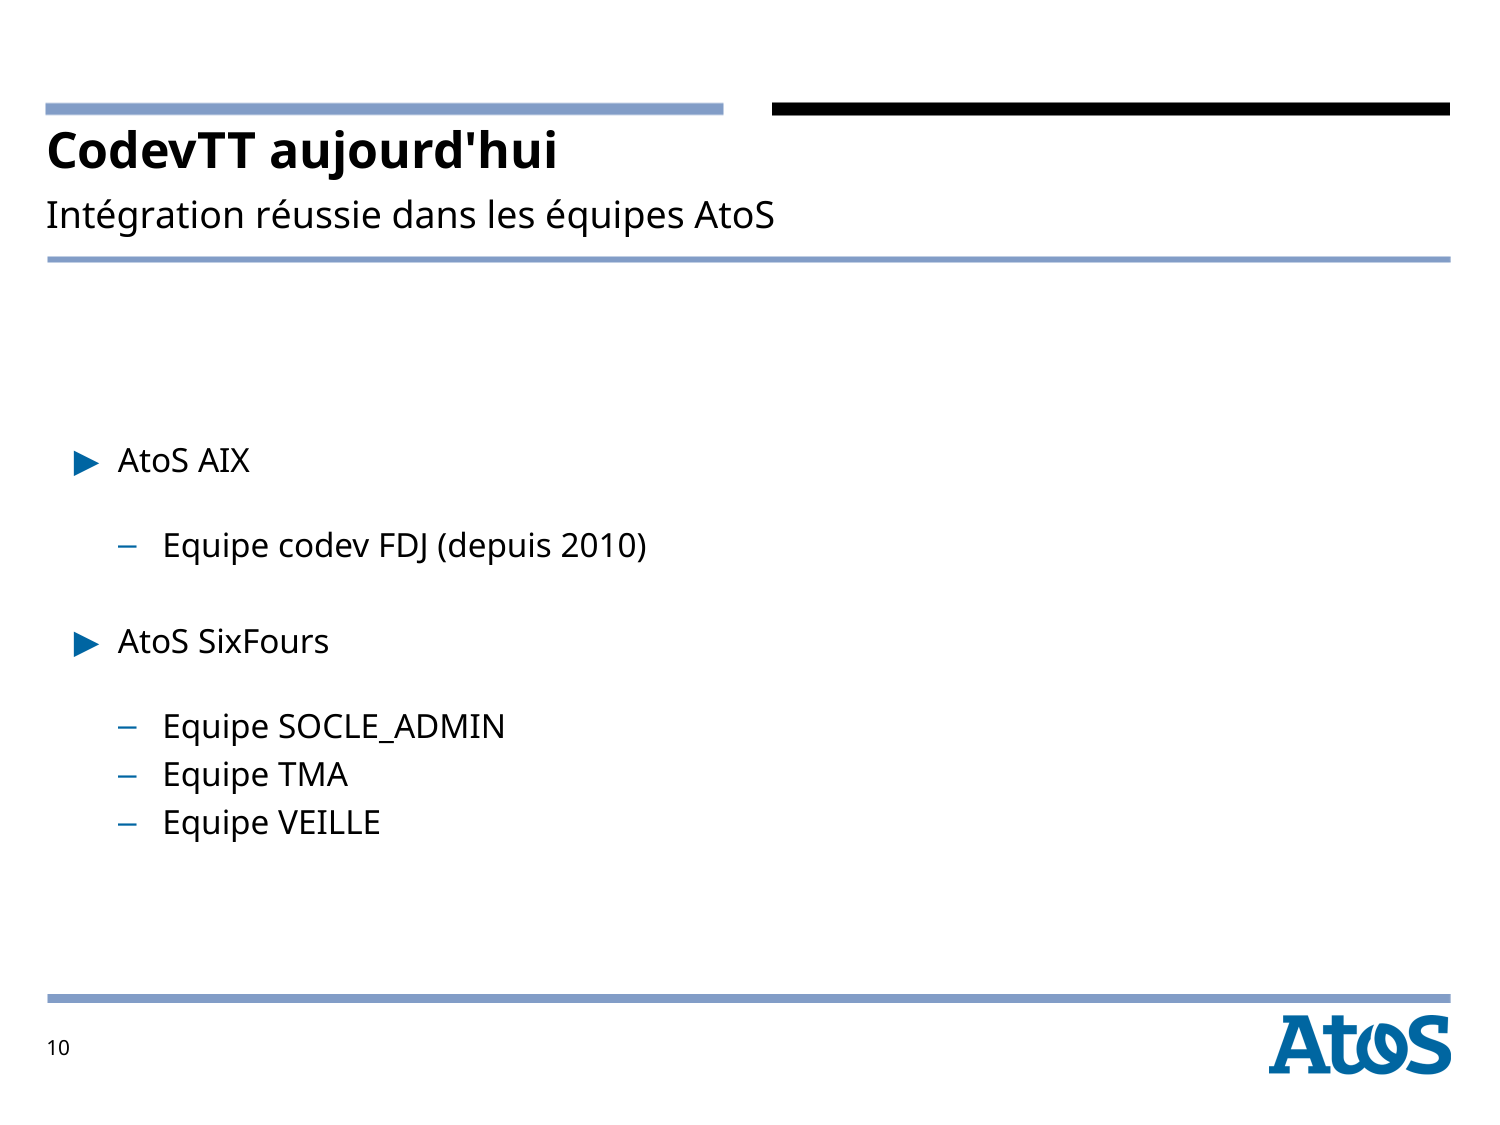

# CodevTT aujourd'hui
Intégration réussie dans les équipes AtoS
AtoS AIX
Equipe codev FDJ (depuis 2010)
AtoS SixFours
Equipe SOCLE_ADMIN
Equipe TMA
Equipe VEILLE
10